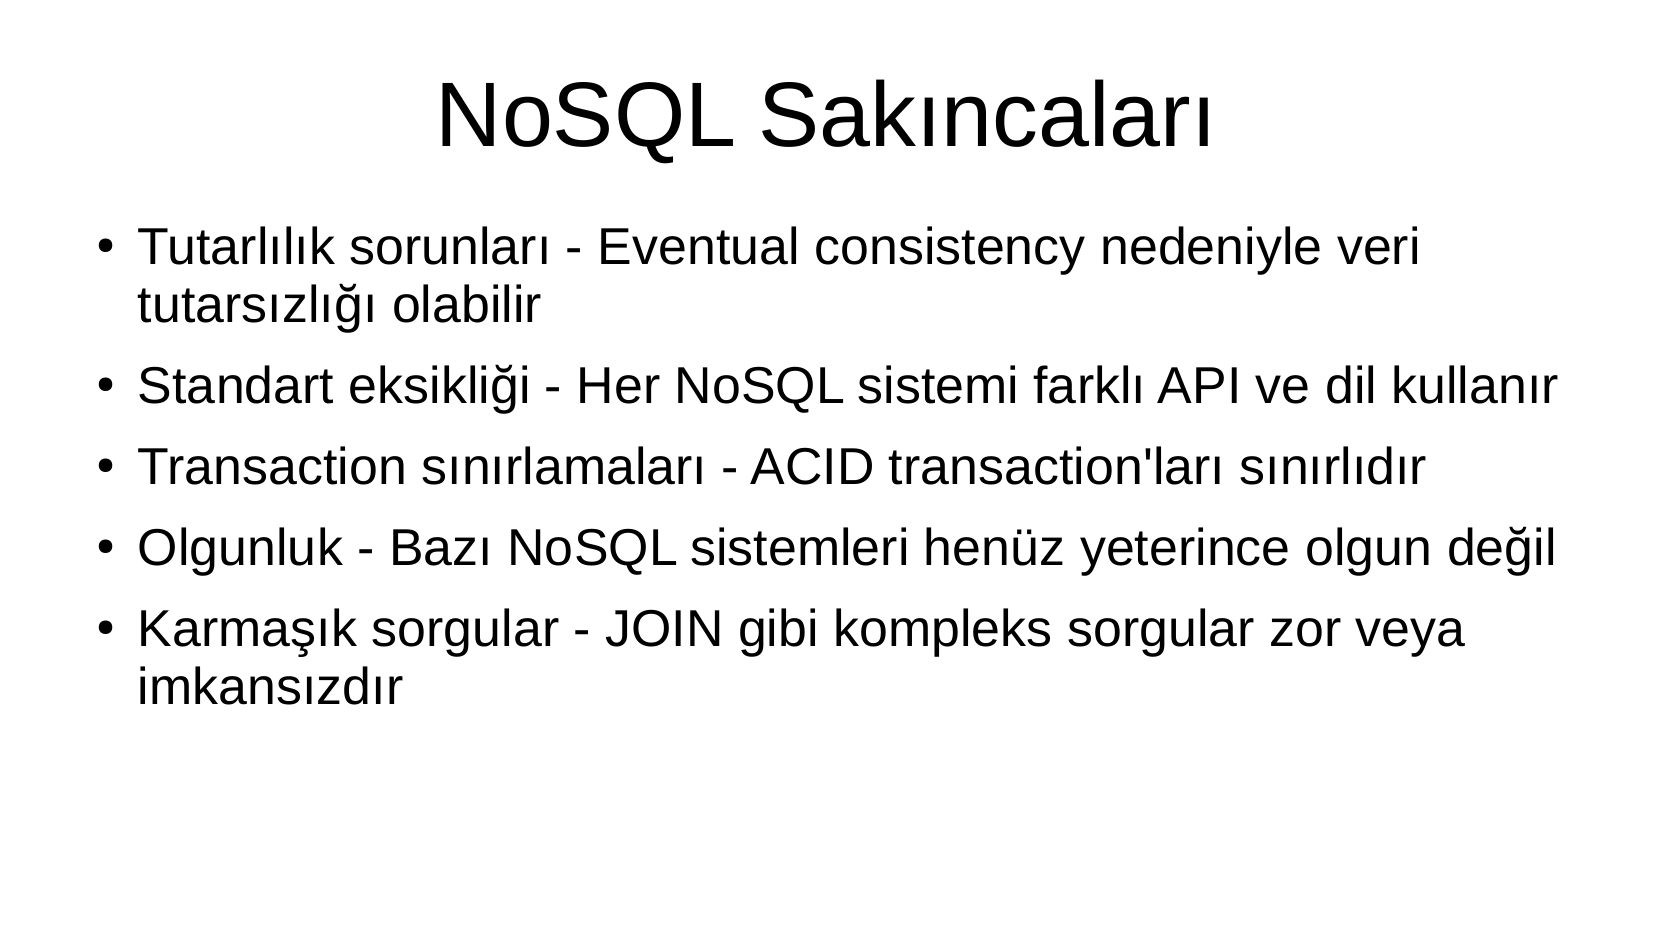

# NoSQL Sakıncaları
Tutarlılık sorunları - Eventual consistency nedeniyle veri tutarsızlığı olabilir
Standart eksikliği - Her NoSQL sistemi farklı API ve dil kullanır
Transaction sınırlamaları - ACID transaction'ları sınırlıdır
Olgunluk - Bazı NoSQL sistemleri henüz yeterince olgun değil
Karmaşık sorgular - JOIN gibi kompleks sorgular zor veya imkansızdır